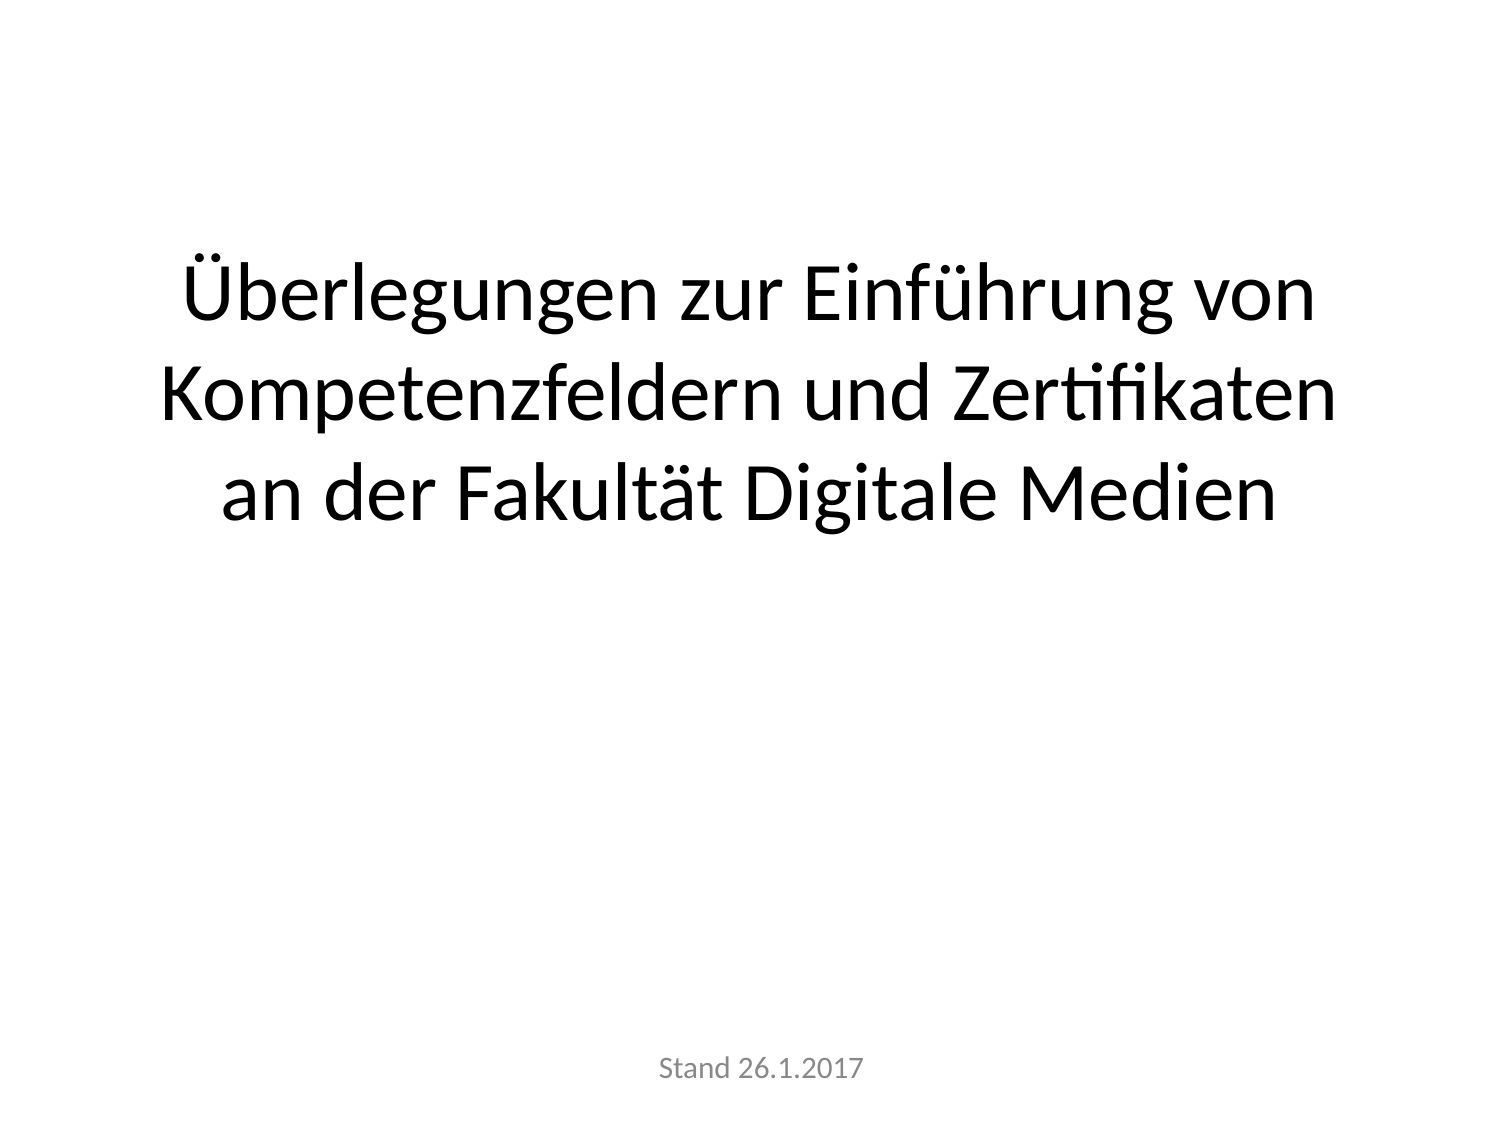

# Überlegungen zur Einführung von Kompetenzfeldern und Zertifikaten an der Fakultät Digitale Medien
Stand 26.1.2017